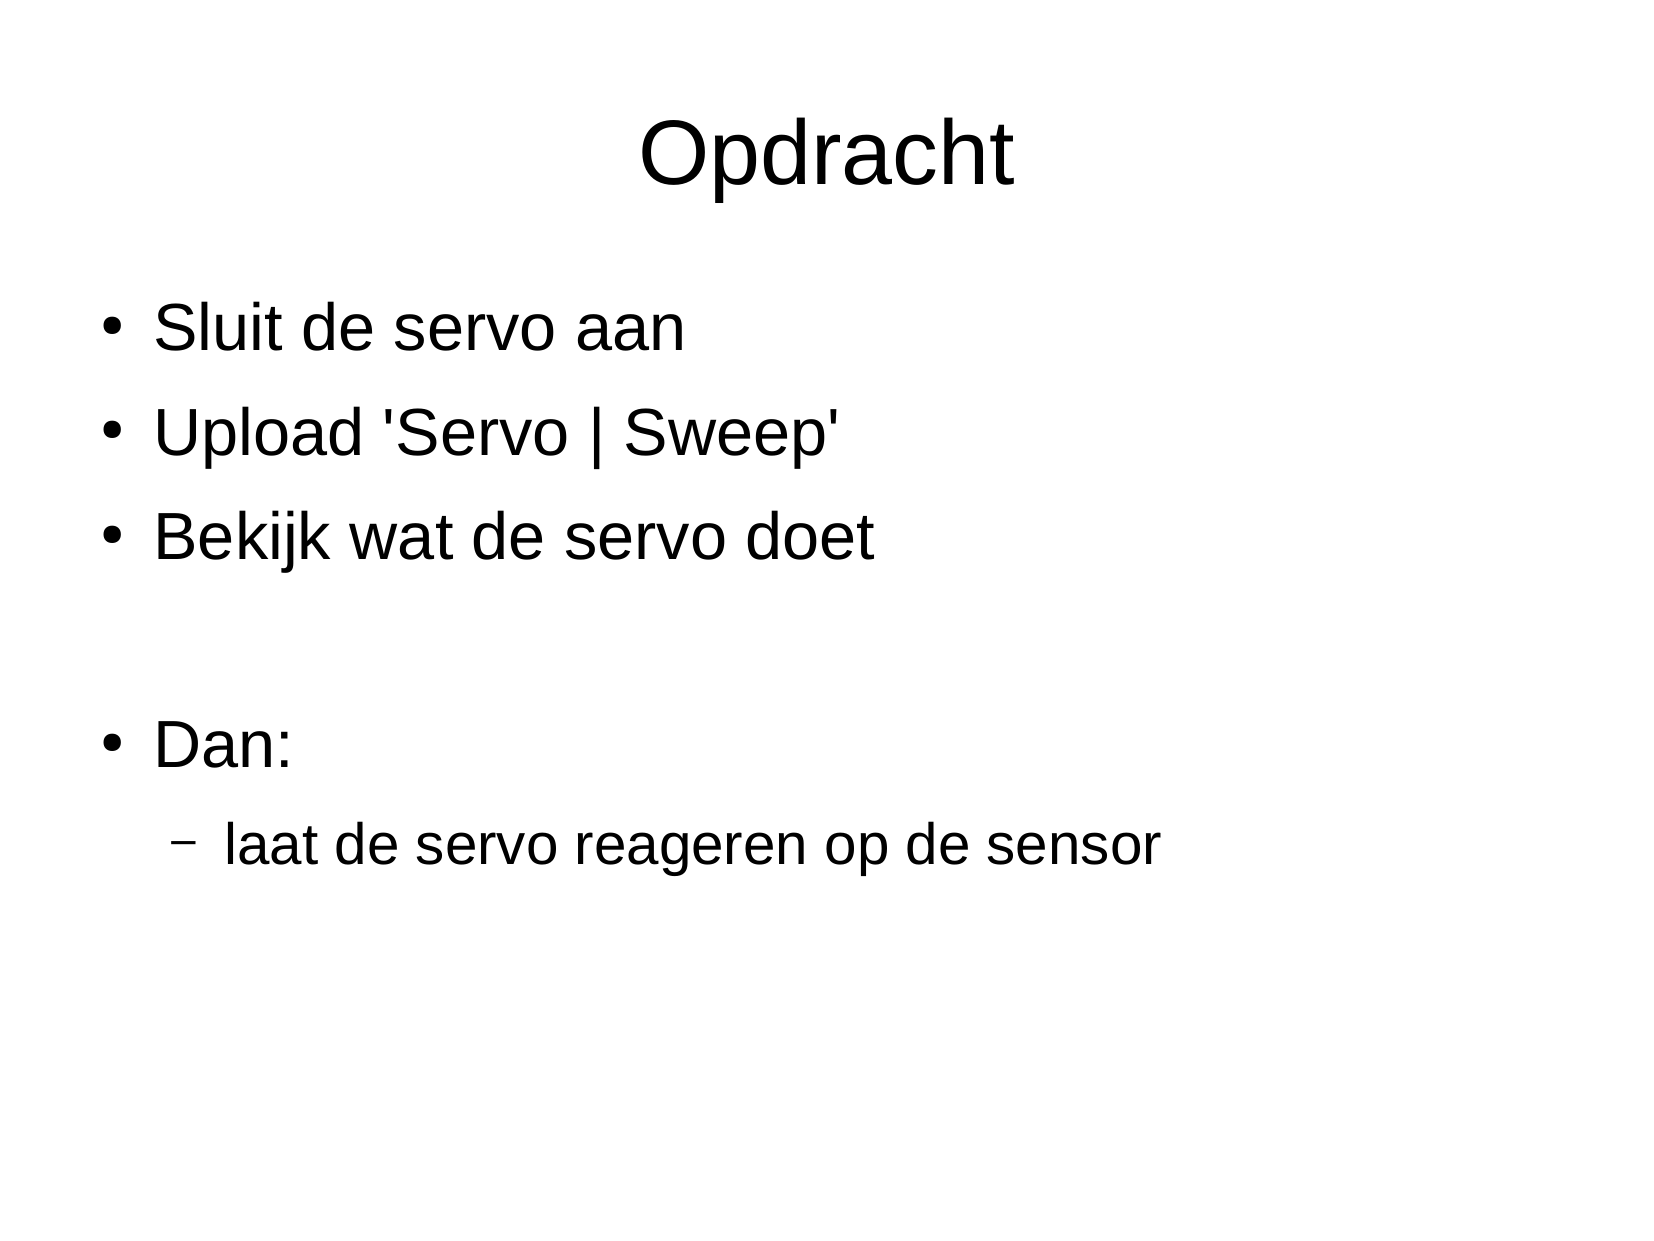

# Opdracht
Sluit de servo aan
Upload 'Servo | Sweep'
Bekijk wat de servo doet
Dan:
laat de servo reageren op de sensor